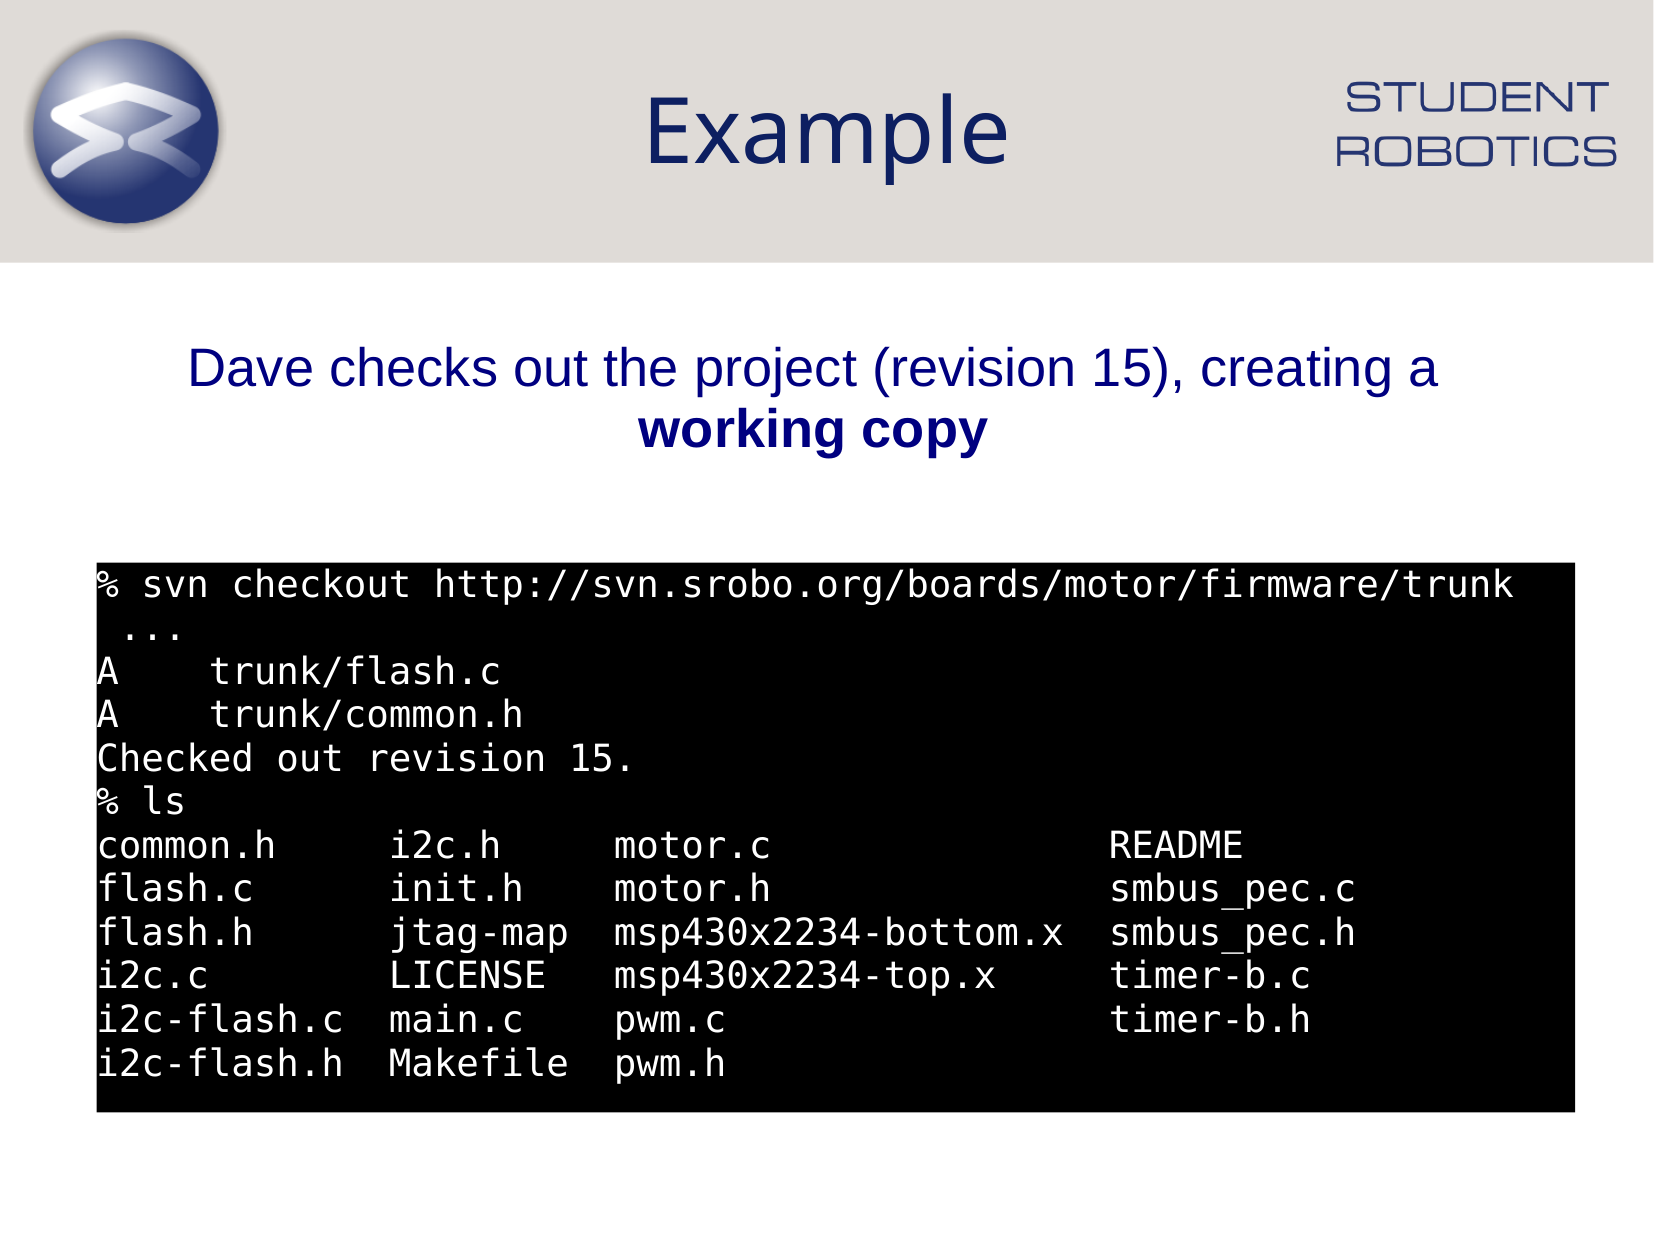

# Example
Dave checks out the project (revision 15), creating a
working copy
% svn checkout http://svn.srobo.org/boards/motor/firmware/trunk
 ...
A trunk/flash.c
A trunk/common.h
Checked out revision 15.
% ls
common.h i2c.h motor.c README
flash.c init.h motor.h smbus_pec.c
flash.h jtag-map msp430x2234-bottom.x smbus_pec.h
i2c.c LICENSE msp430x2234-top.x timer-b.c
i2c-flash.c main.c pwm.c timer-b.h
i2c-flash.h Makefile pwm.h